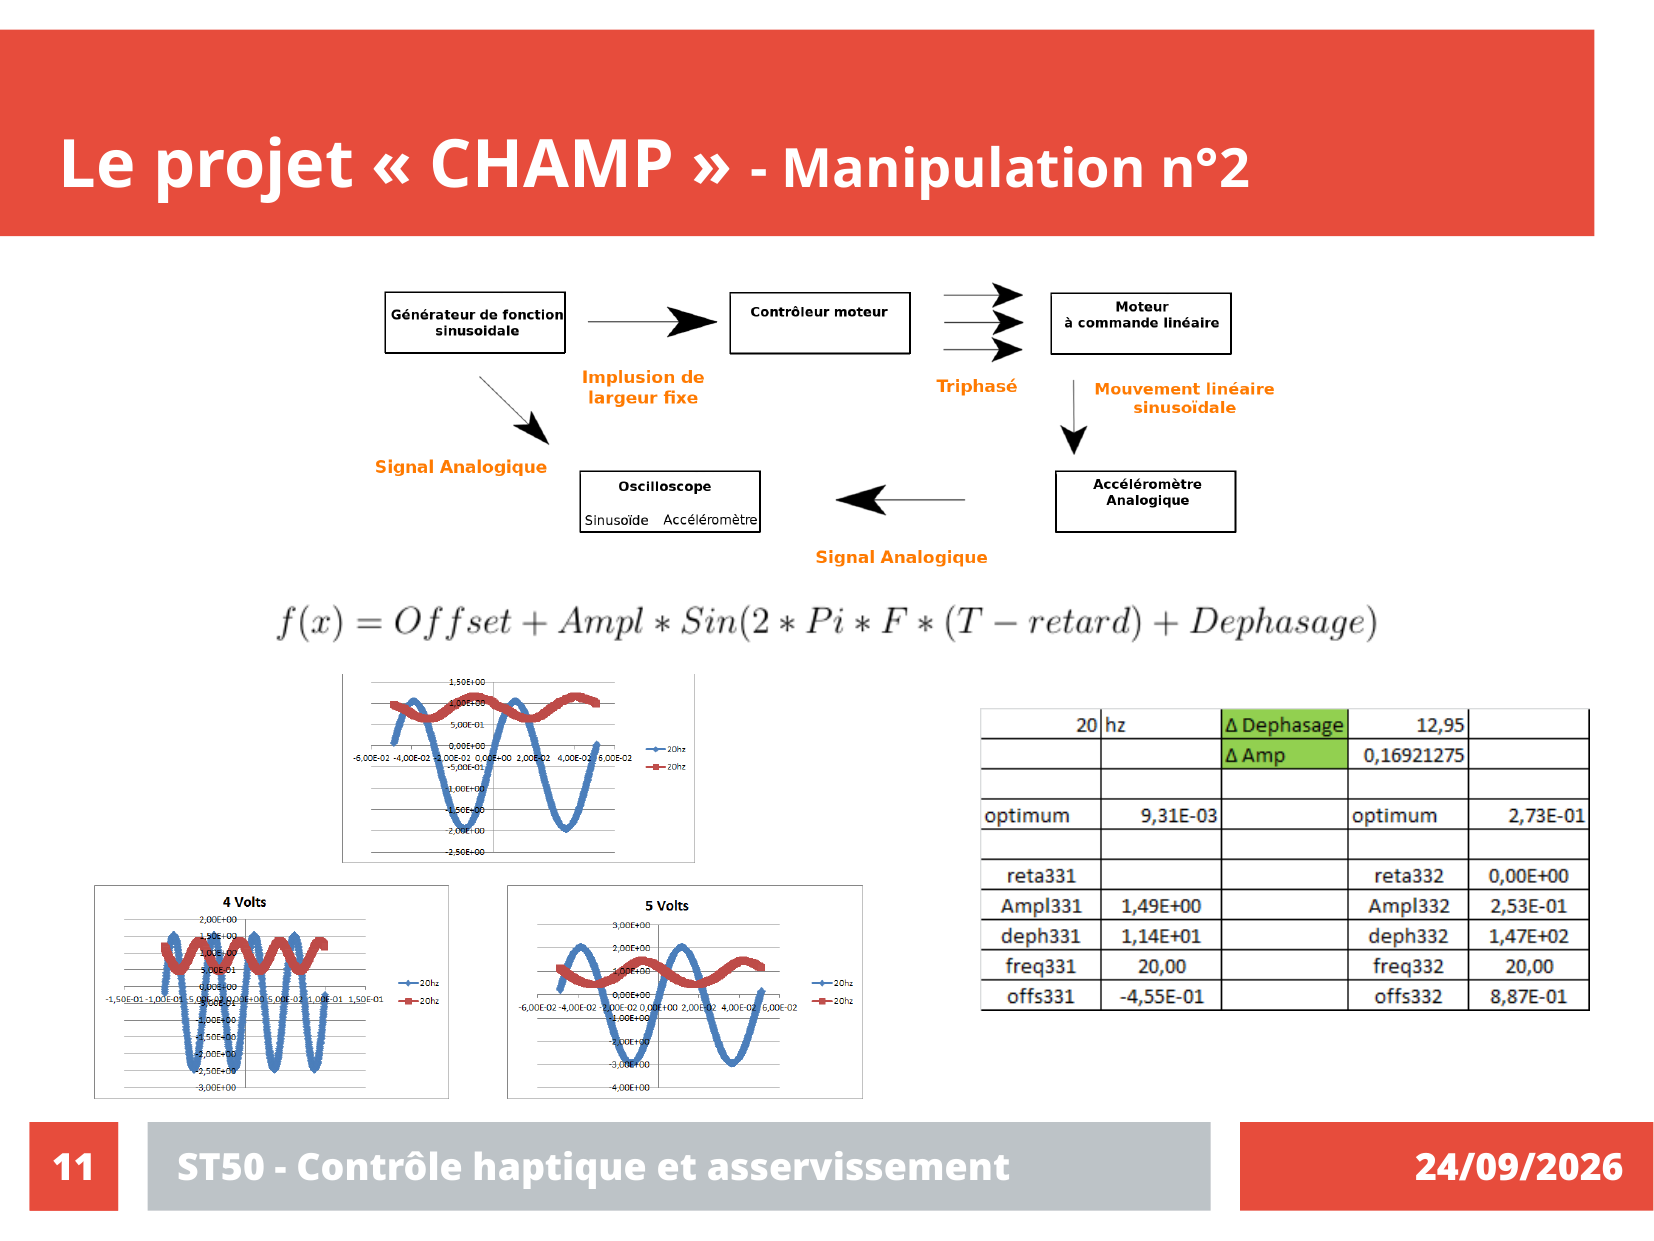

# Le projet « CHAMP » - Manipulation n°2
11
ST50 - Contrôle haptique et asservissement